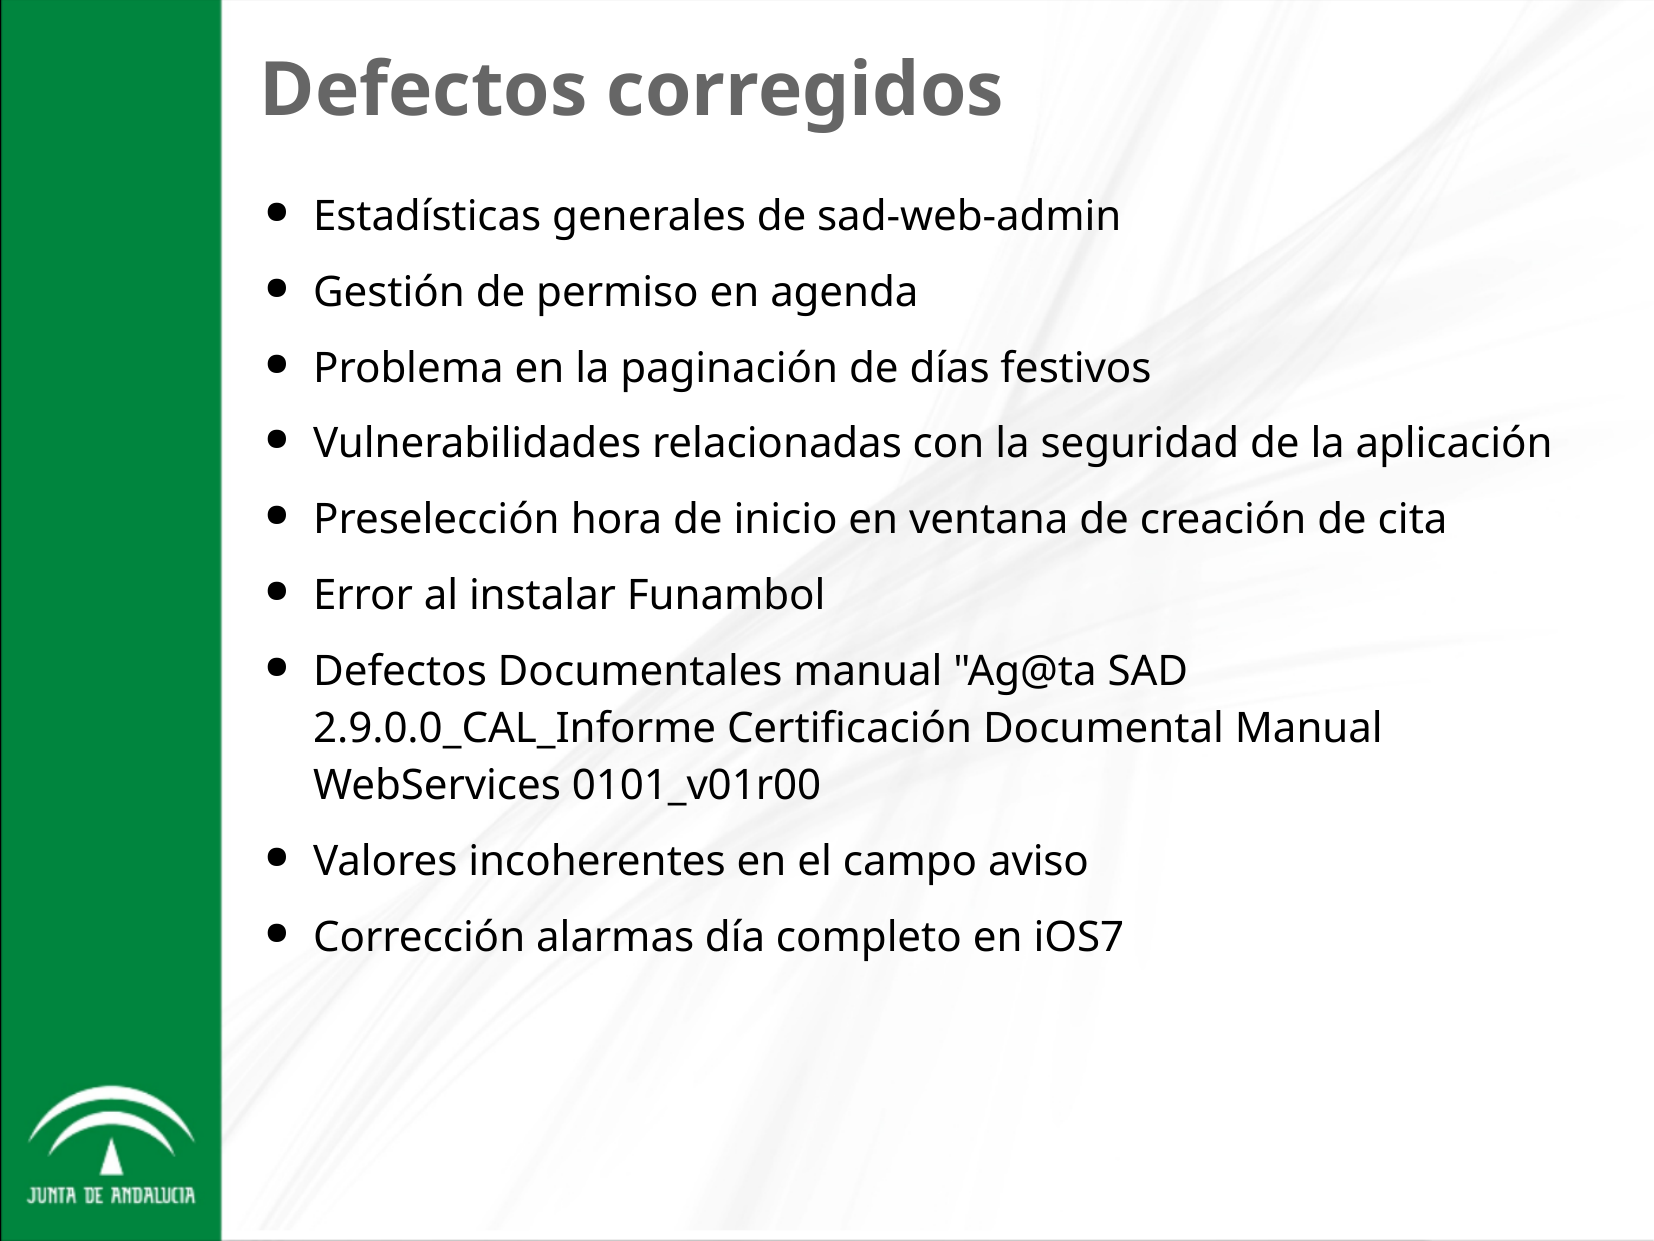

# Defectos corregidos
Estadísticas generales de sad-web-admin
Gestión de permiso en agenda
Problema en la paginación de días festivos
Vulnerabilidades relacionadas con la seguridad de la aplicación
Preselección hora de inicio en ventana de creación de cita
Error al instalar Funambol
Defectos Documentales manual "Ag@ta SAD 2.9.0.0_CAL_Informe Certificación Documental Manual WebServices 0101_v01r00
Valores incoherentes en el campo aviso
Corrección alarmas día completo en iOS7